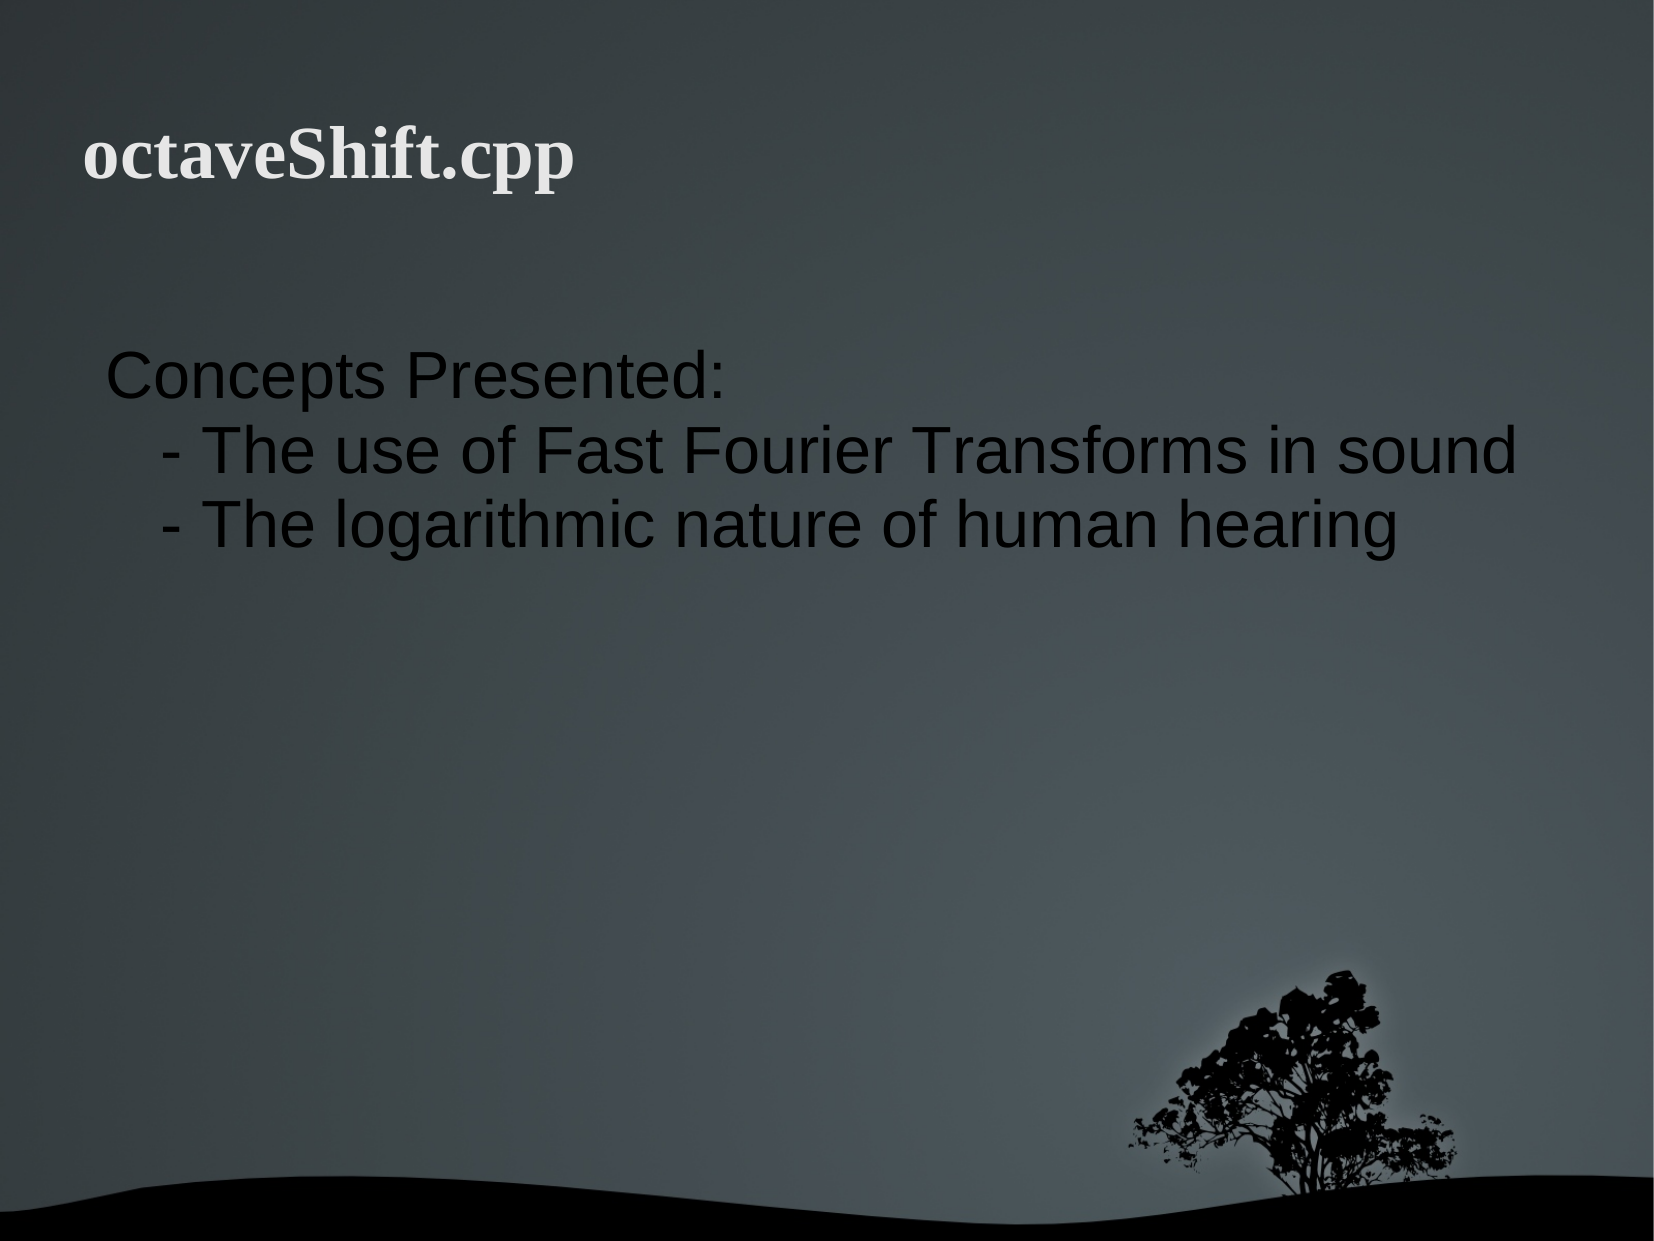

# octaveShift.cpp
 Concepts Presented:
 - The use of Fast Fourier Transforms in sound
 - The logarithmic nature of human hearing